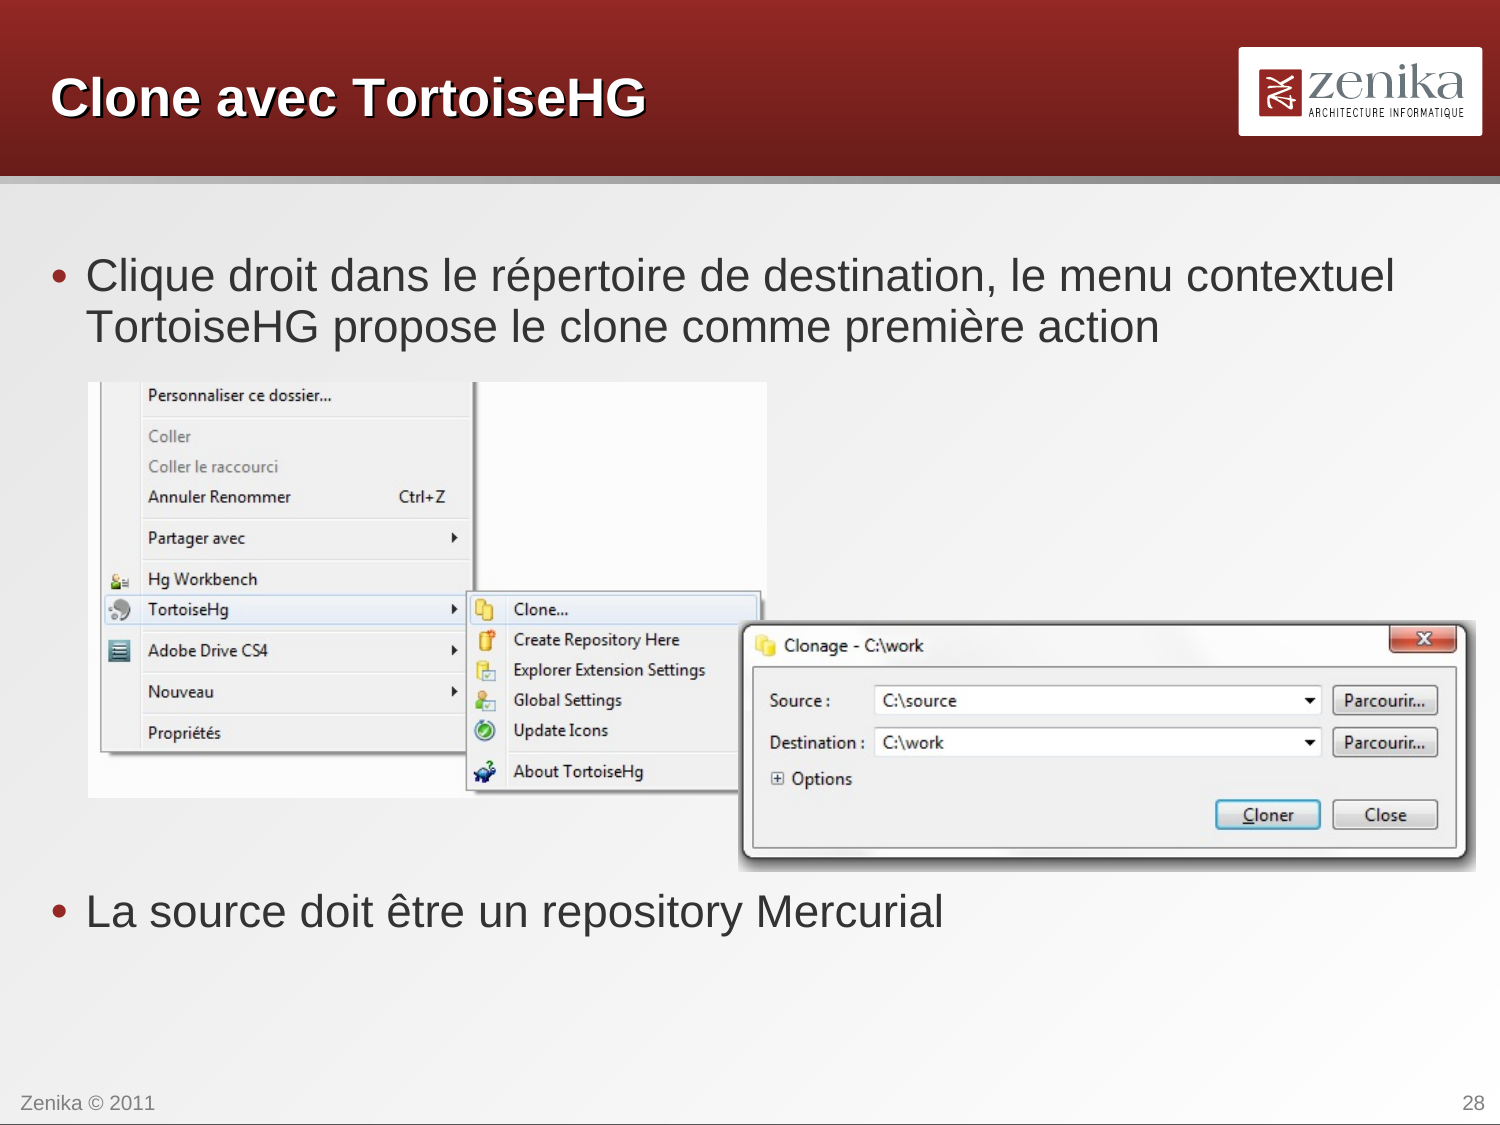

# Clone avec TortoiseHG
Clique droit dans le répertoire de destination, le menu contextuel TortoiseHG propose le clone comme première action
La source doit être un repository Mercurial